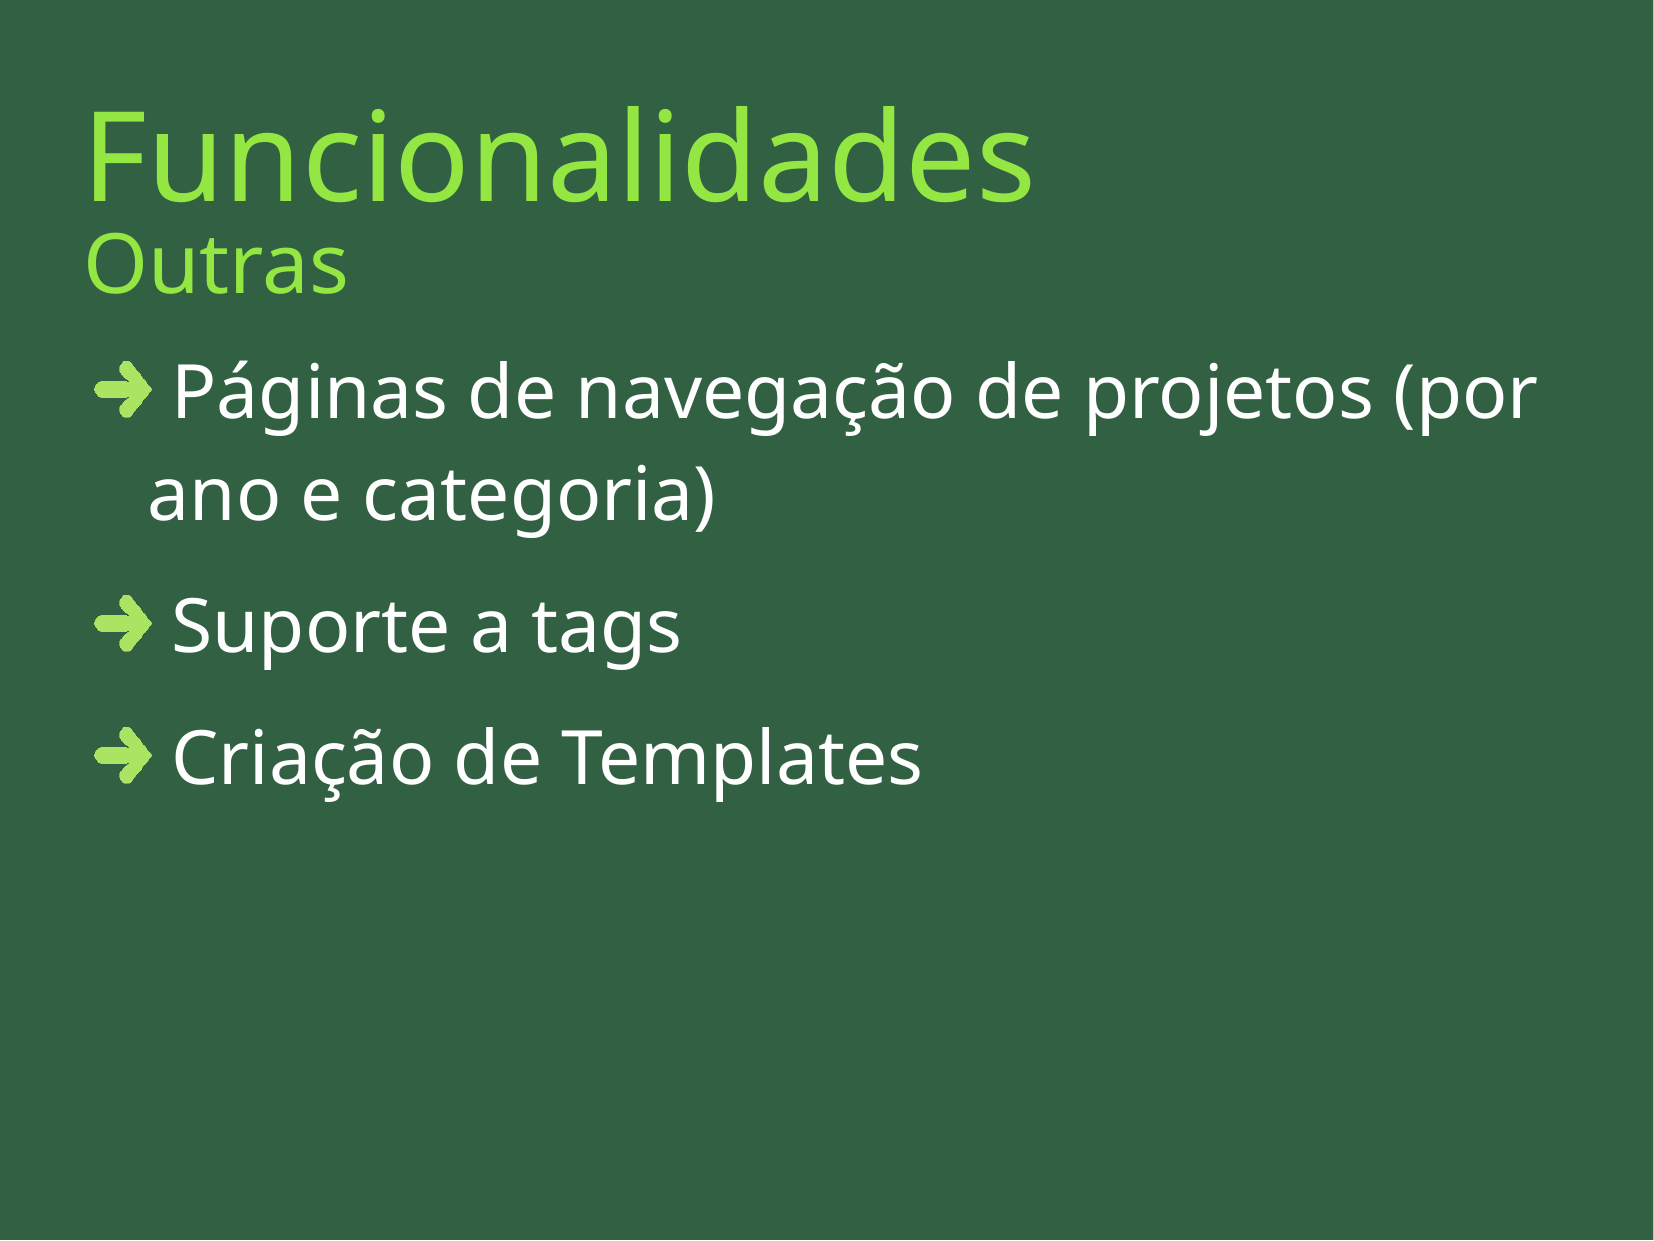

# Funcionalidades
Outras
 Páginas de navegação de projetos (por ano e categoria)
 Suporte a tags
 Criação de Templates
 Visualização de projetos
 Visualização de participantes de um projeto
 Vídeo
 Gerenciamento de usuários no Admin